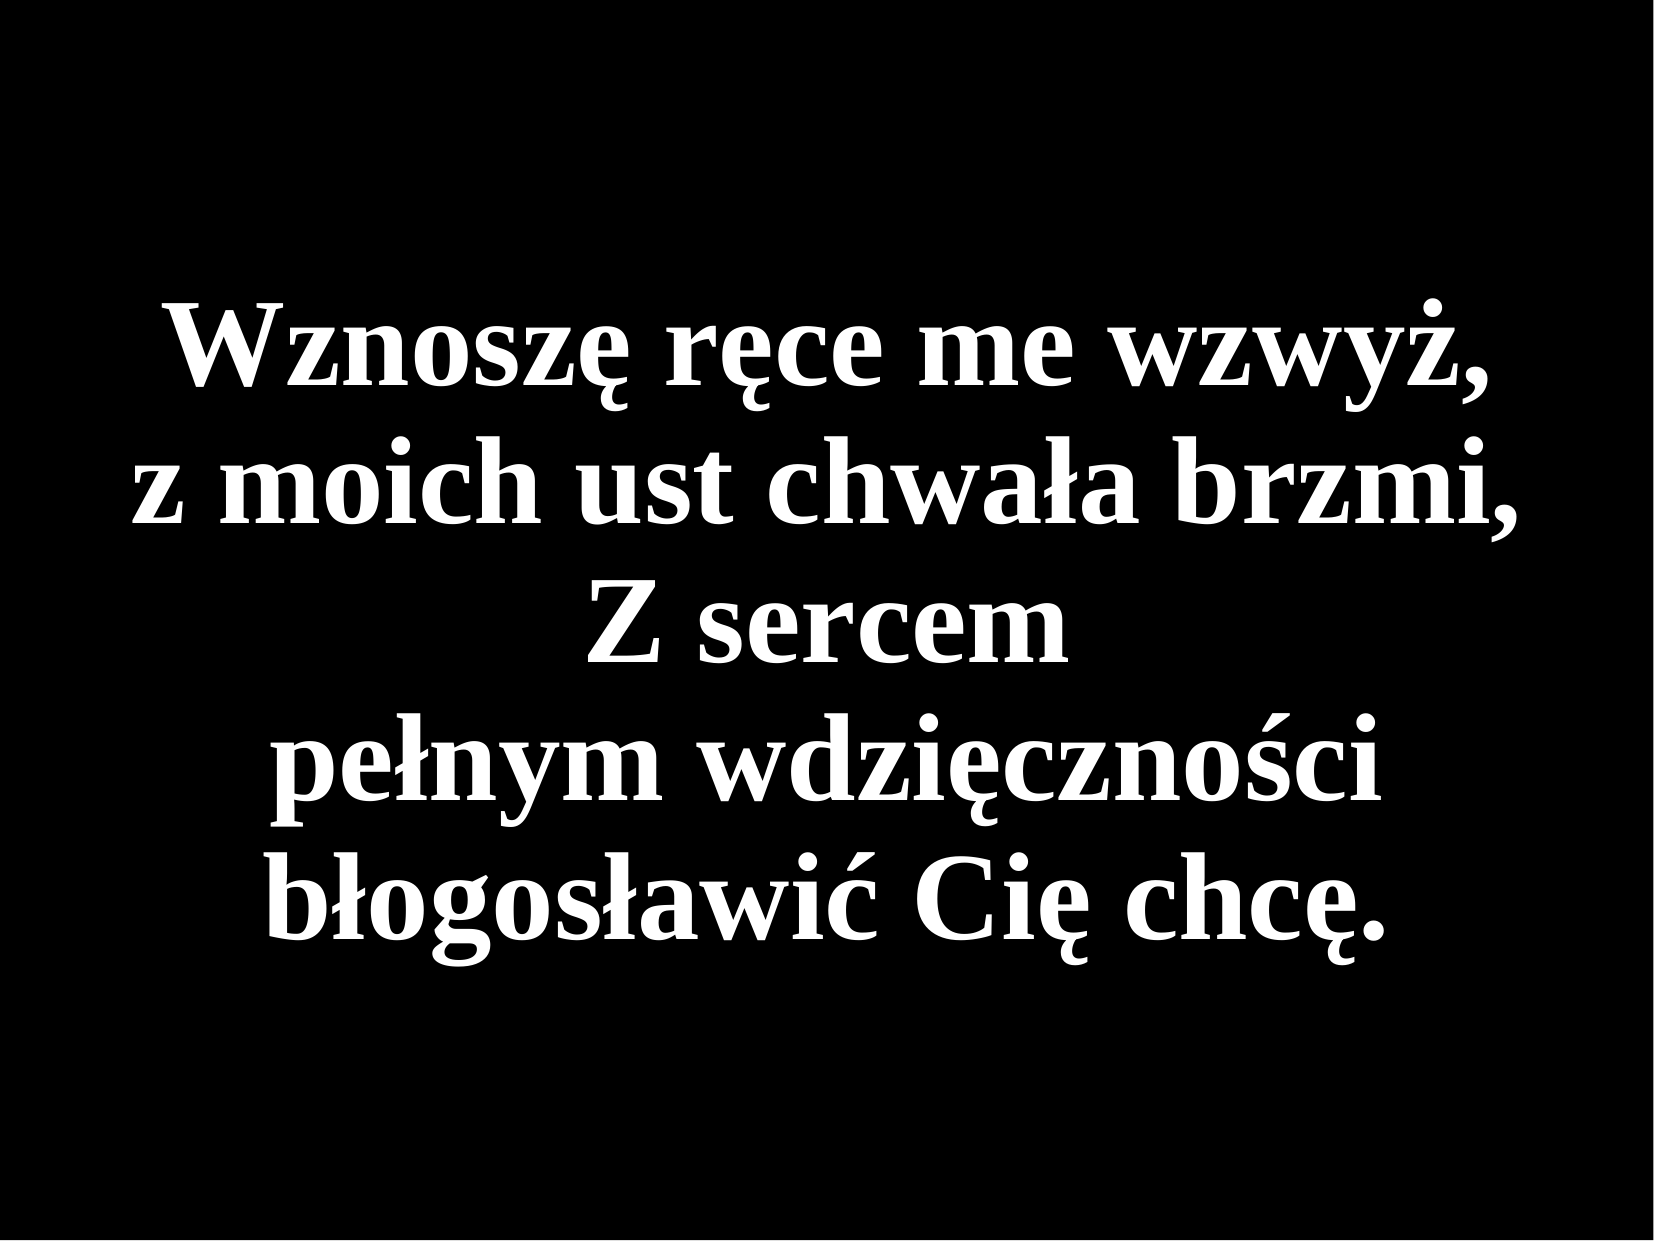

# Wznoszę ręce me wzwyż, z moich ust chwała brzmi, Z sercem pełnym wdzięczności błogosławić Cię chcę.